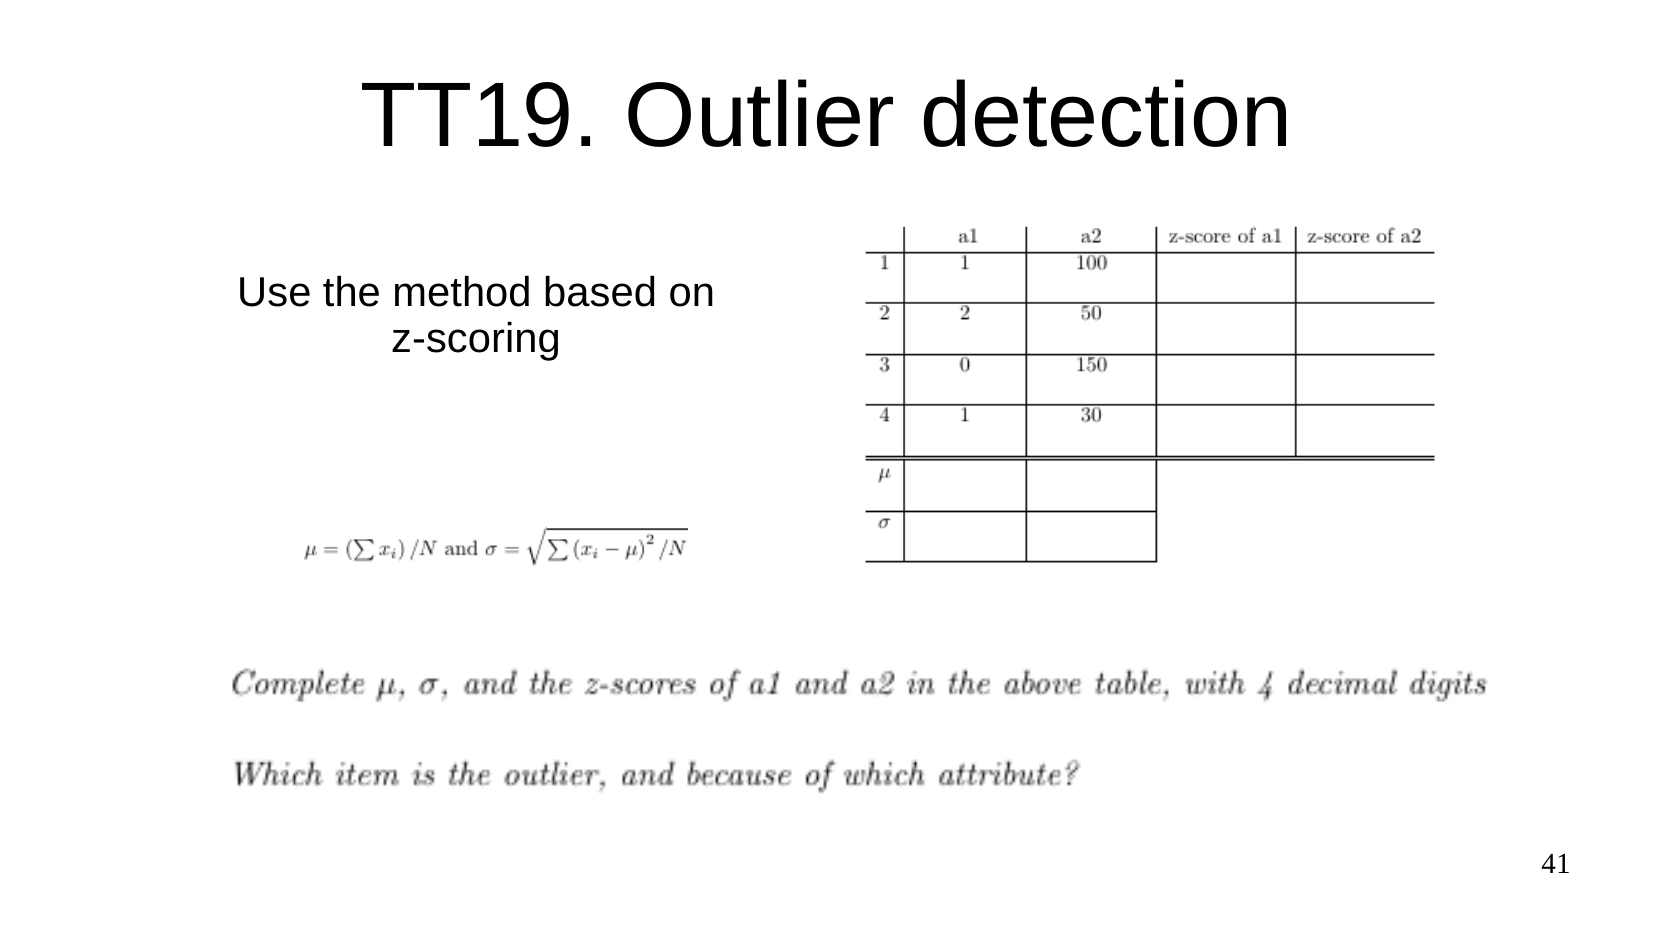

# TT19. Outlier detection
Use the method based on
z-scoring
41